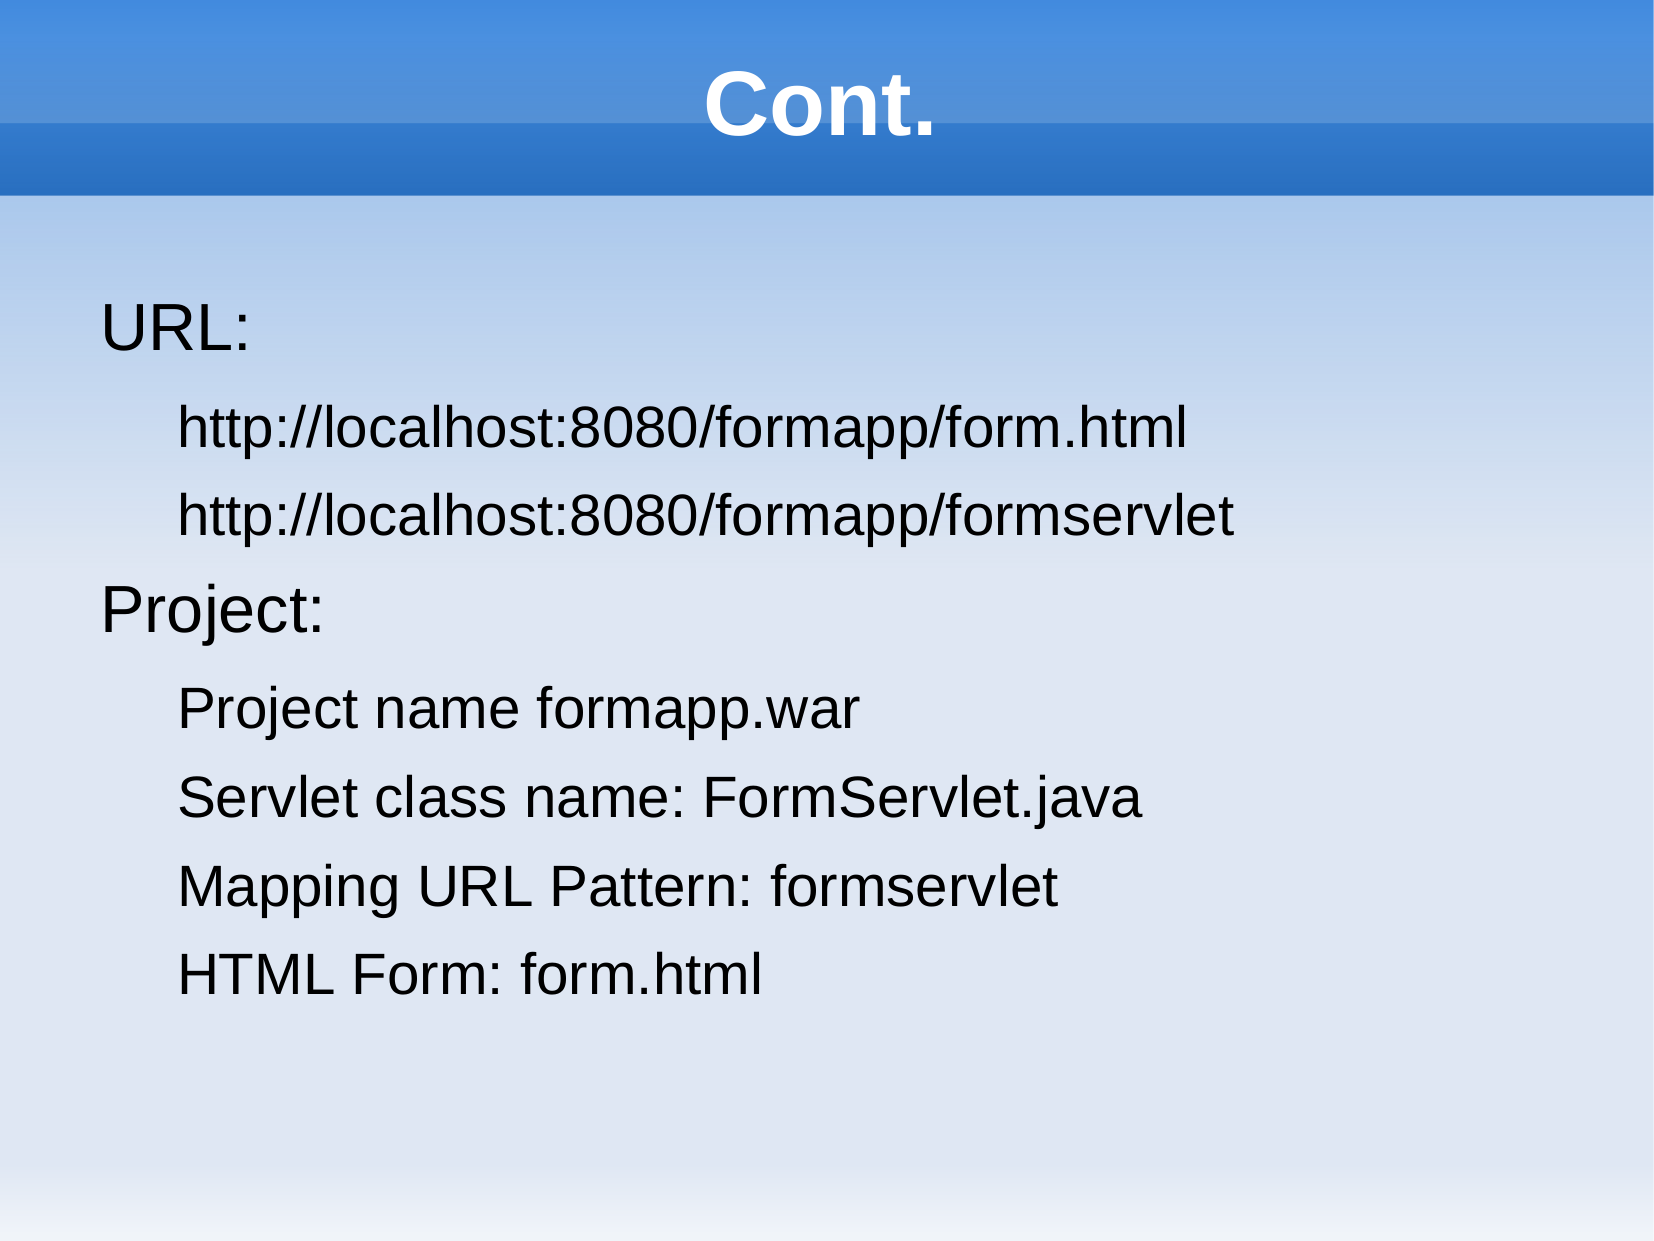

# Cont.
URL:
http://localhost:8080/formapp/form.html
http://localhost:8080/formapp/formservlet
Project:
Project name formapp.war
Servlet class name: FormServlet.java
Mapping URL Pattern: formservlet
HTML Form: form.html